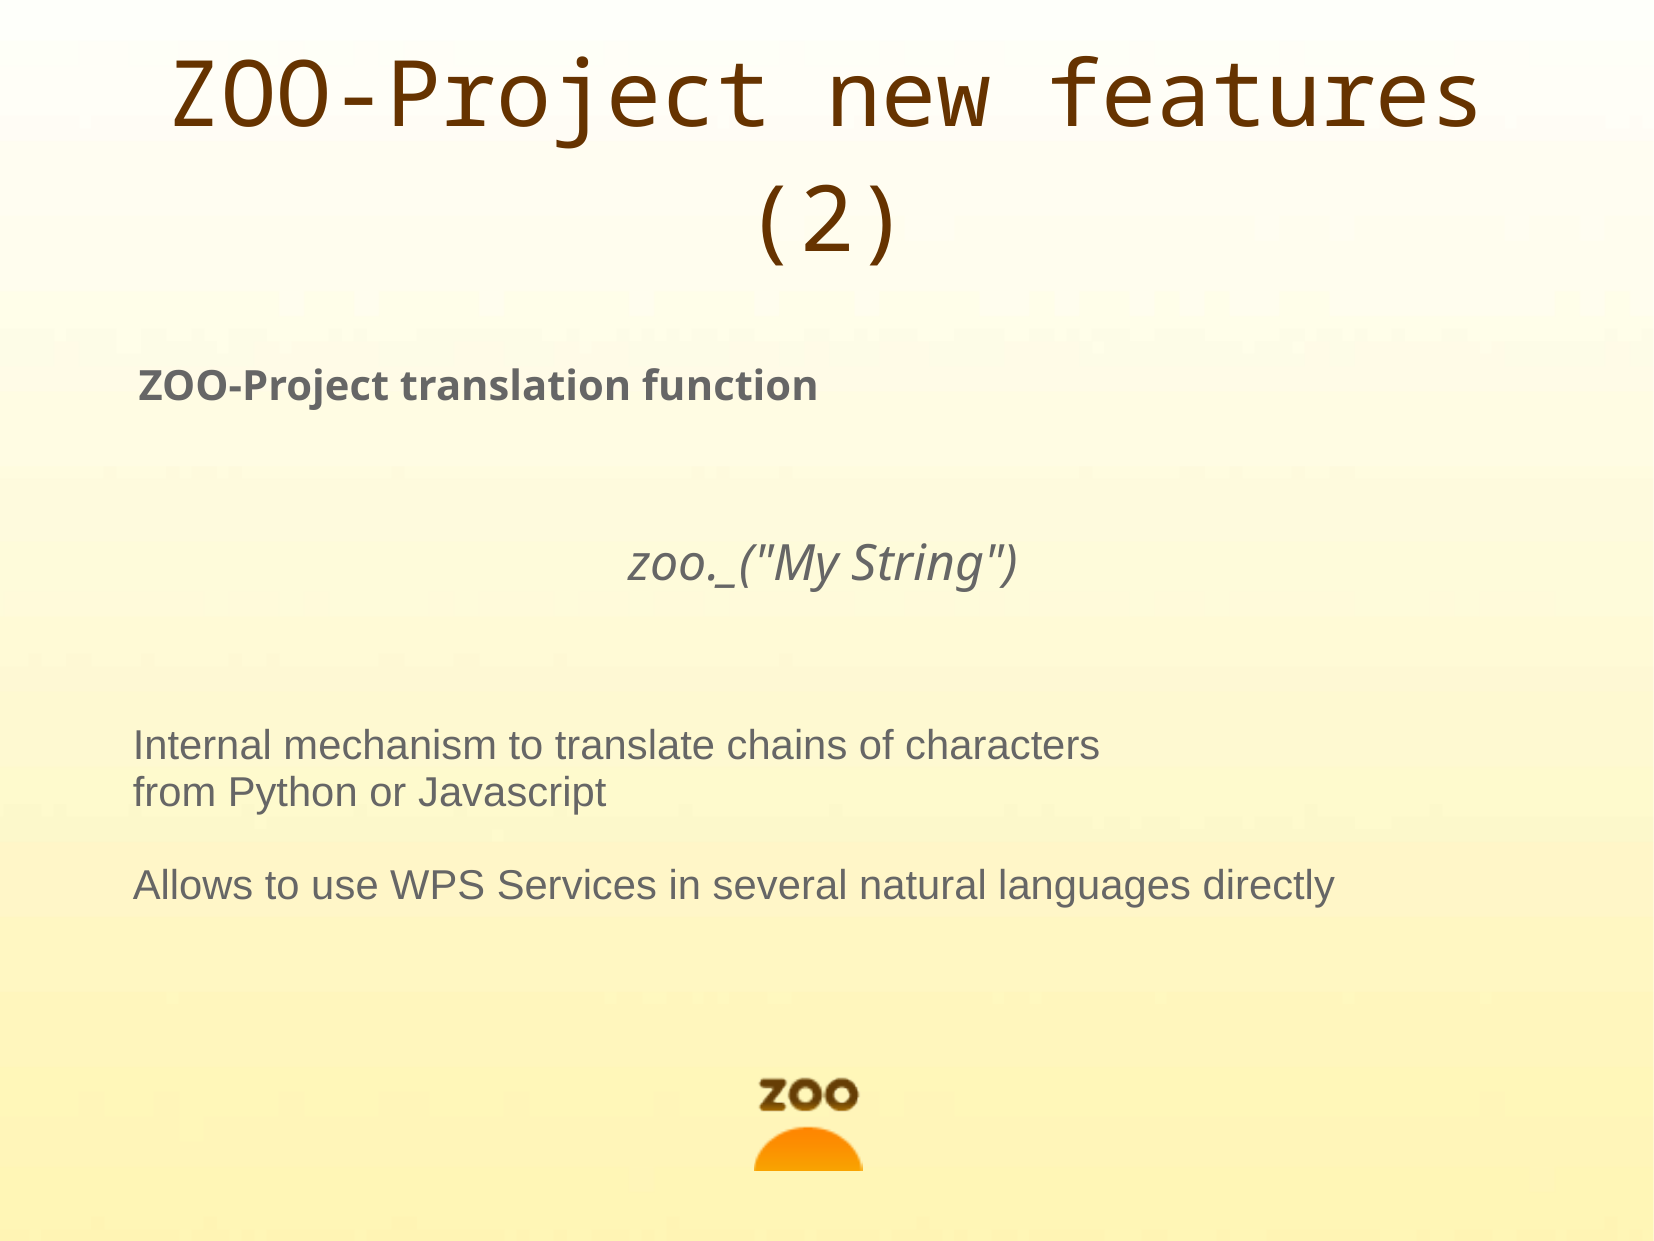

# ZOO-Project new features (2)
ZOO-Project translation function
zoo._("My String")
Internal mechanism to translate chains of characters
from Python or Javascript
Allows to use WPS Services in several natural languages directly